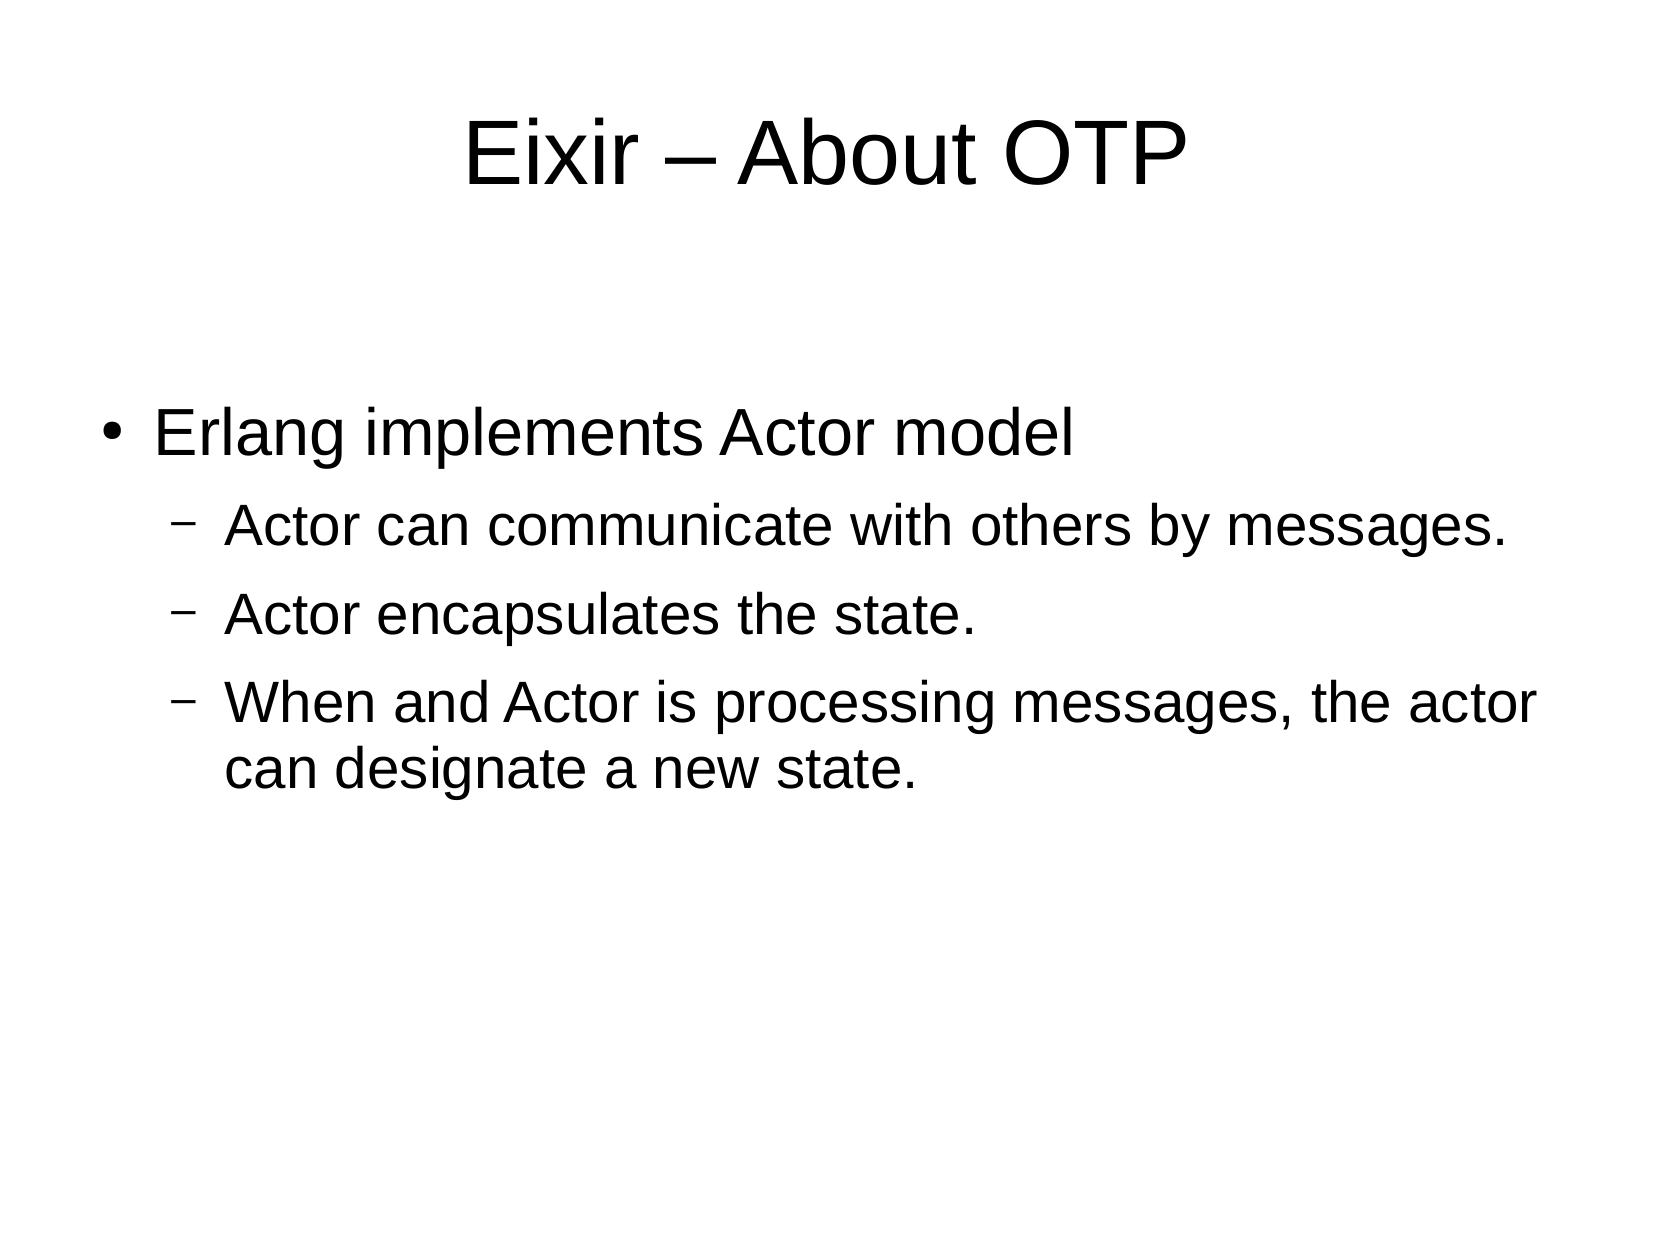

# Eixir – About OTP
Erlang implements Actor model
Actor can communicate with others by messages.
Actor encapsulates the state.
When and Actor is processing messages, the actor can designate a new state.